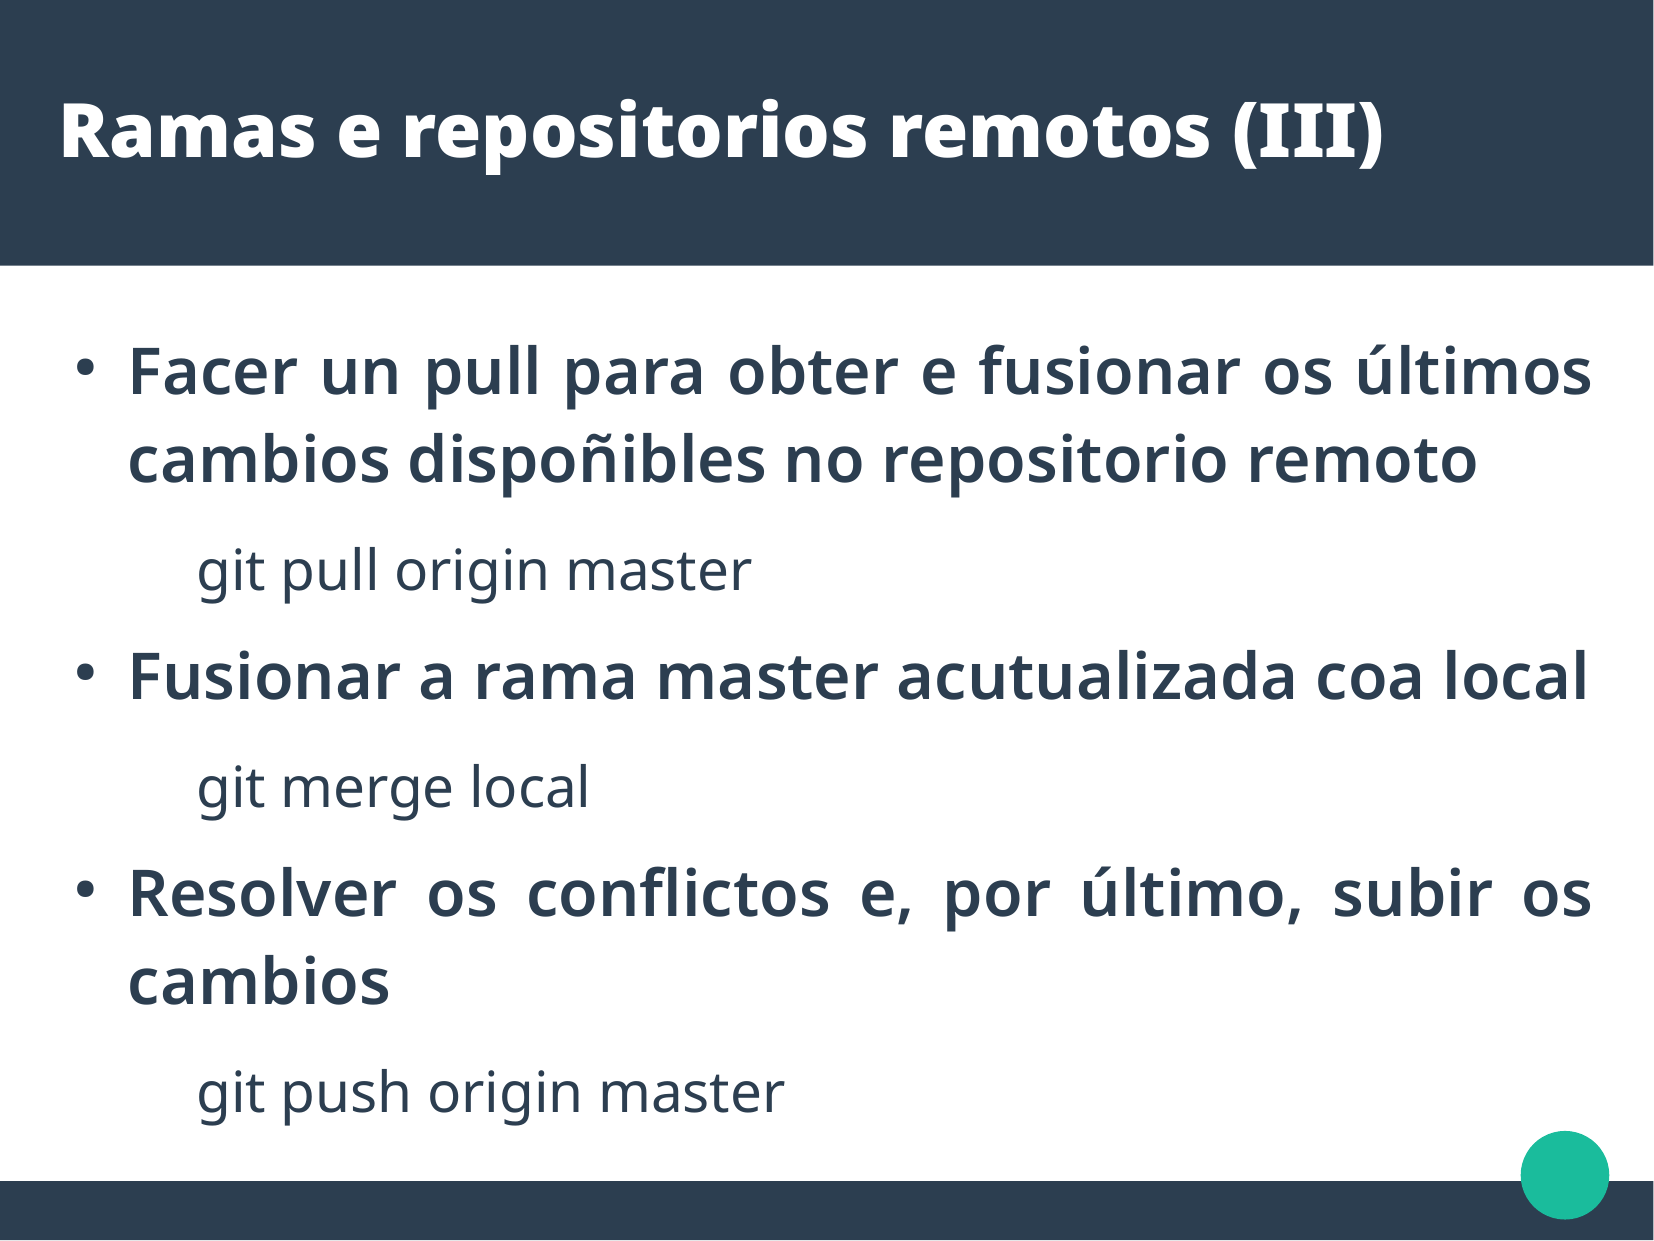

# Ramas e repositorios remotos (III)
Facer un pull para obter e fusionar os últimos cambios dispoñibles no repositorio remoto
git pull origin master
Fusionar a rama master acutualizada coa local
git merge local
Resolver os conflictos e, por último, subir os cambios
git push origin master